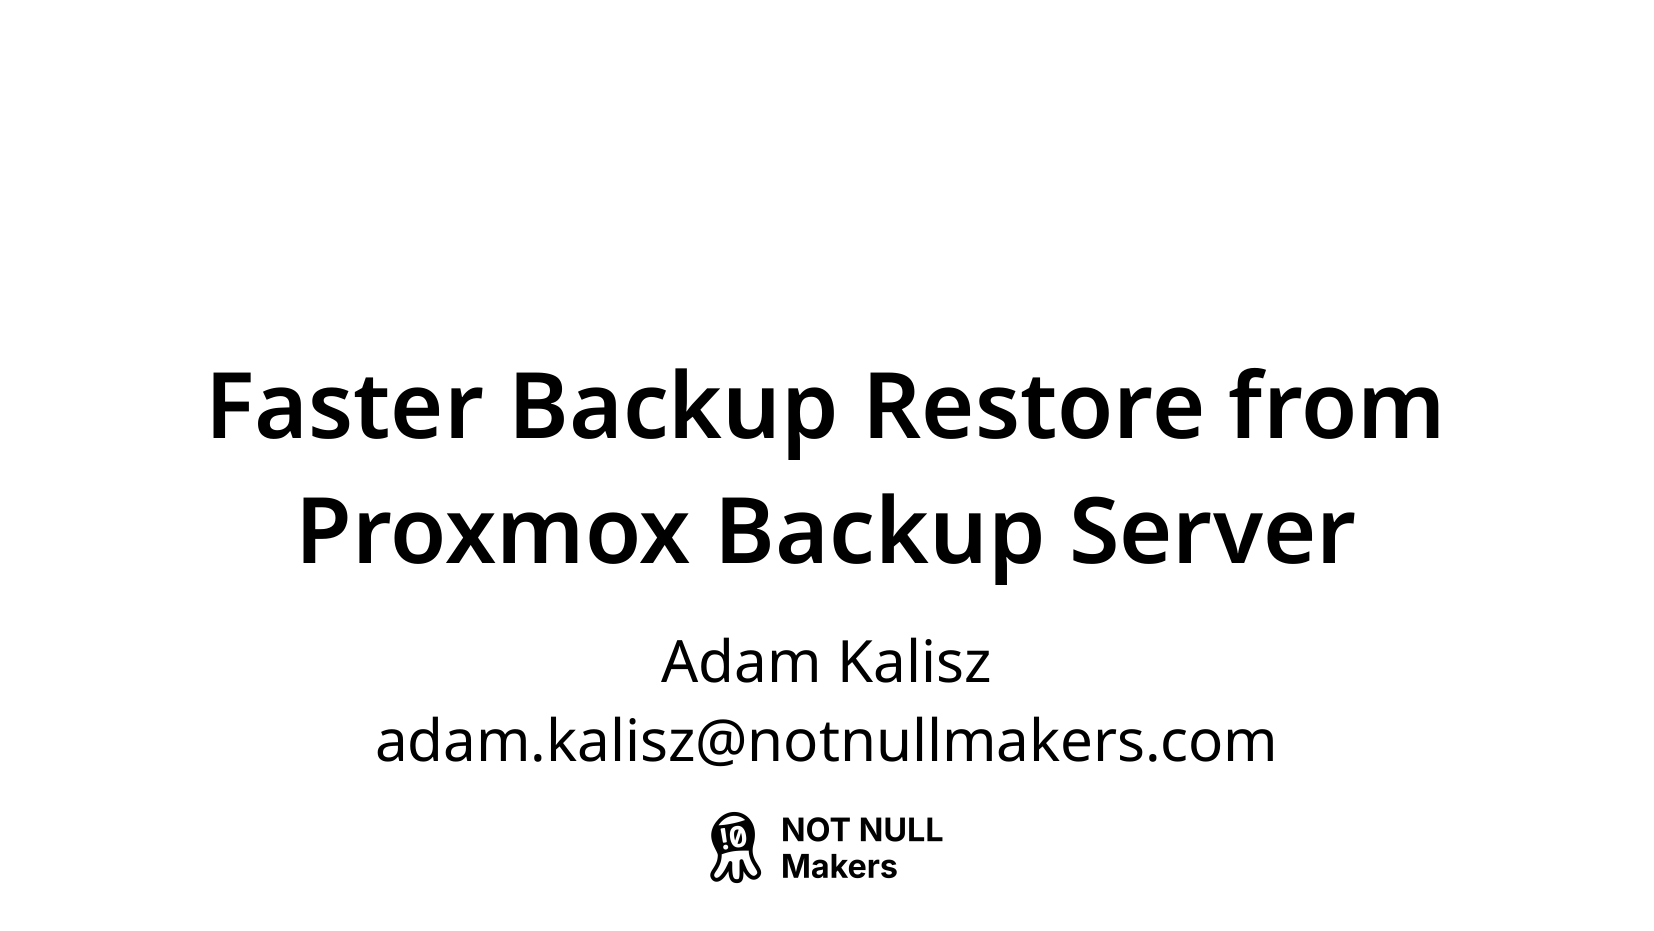

# Faster Backup Restore from Proxmox Backup Server
Adam Kalisz
adam.kalisz@notnullmakers.com